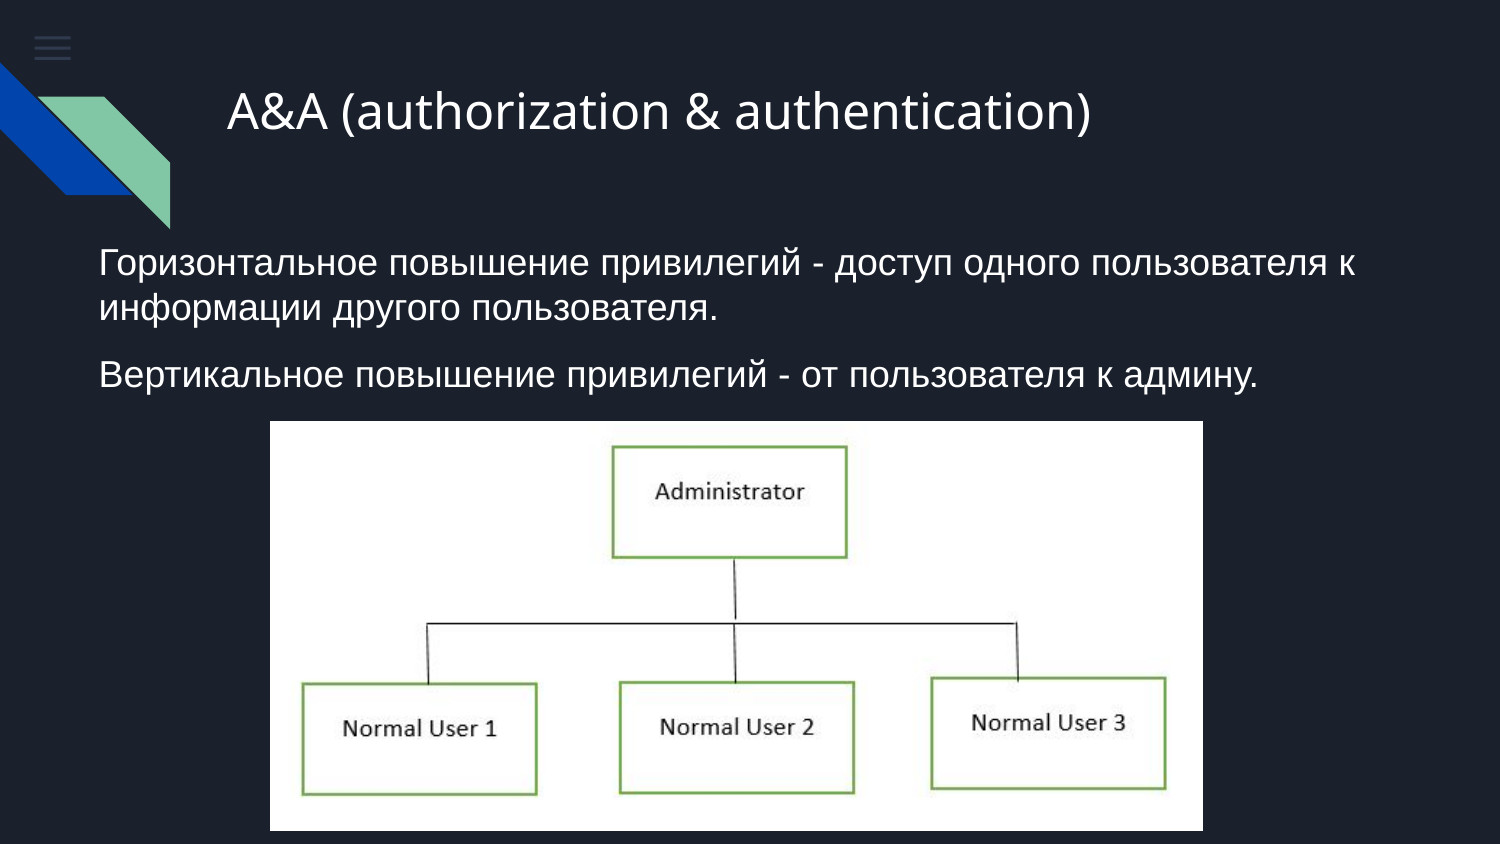

# A&A (authorization & authentication)
Горизонтальное повышение привилегий - доступ одного пользователя к информации другого пользователя.
Вертикальное повышение привилегий - от пользователя к админу.